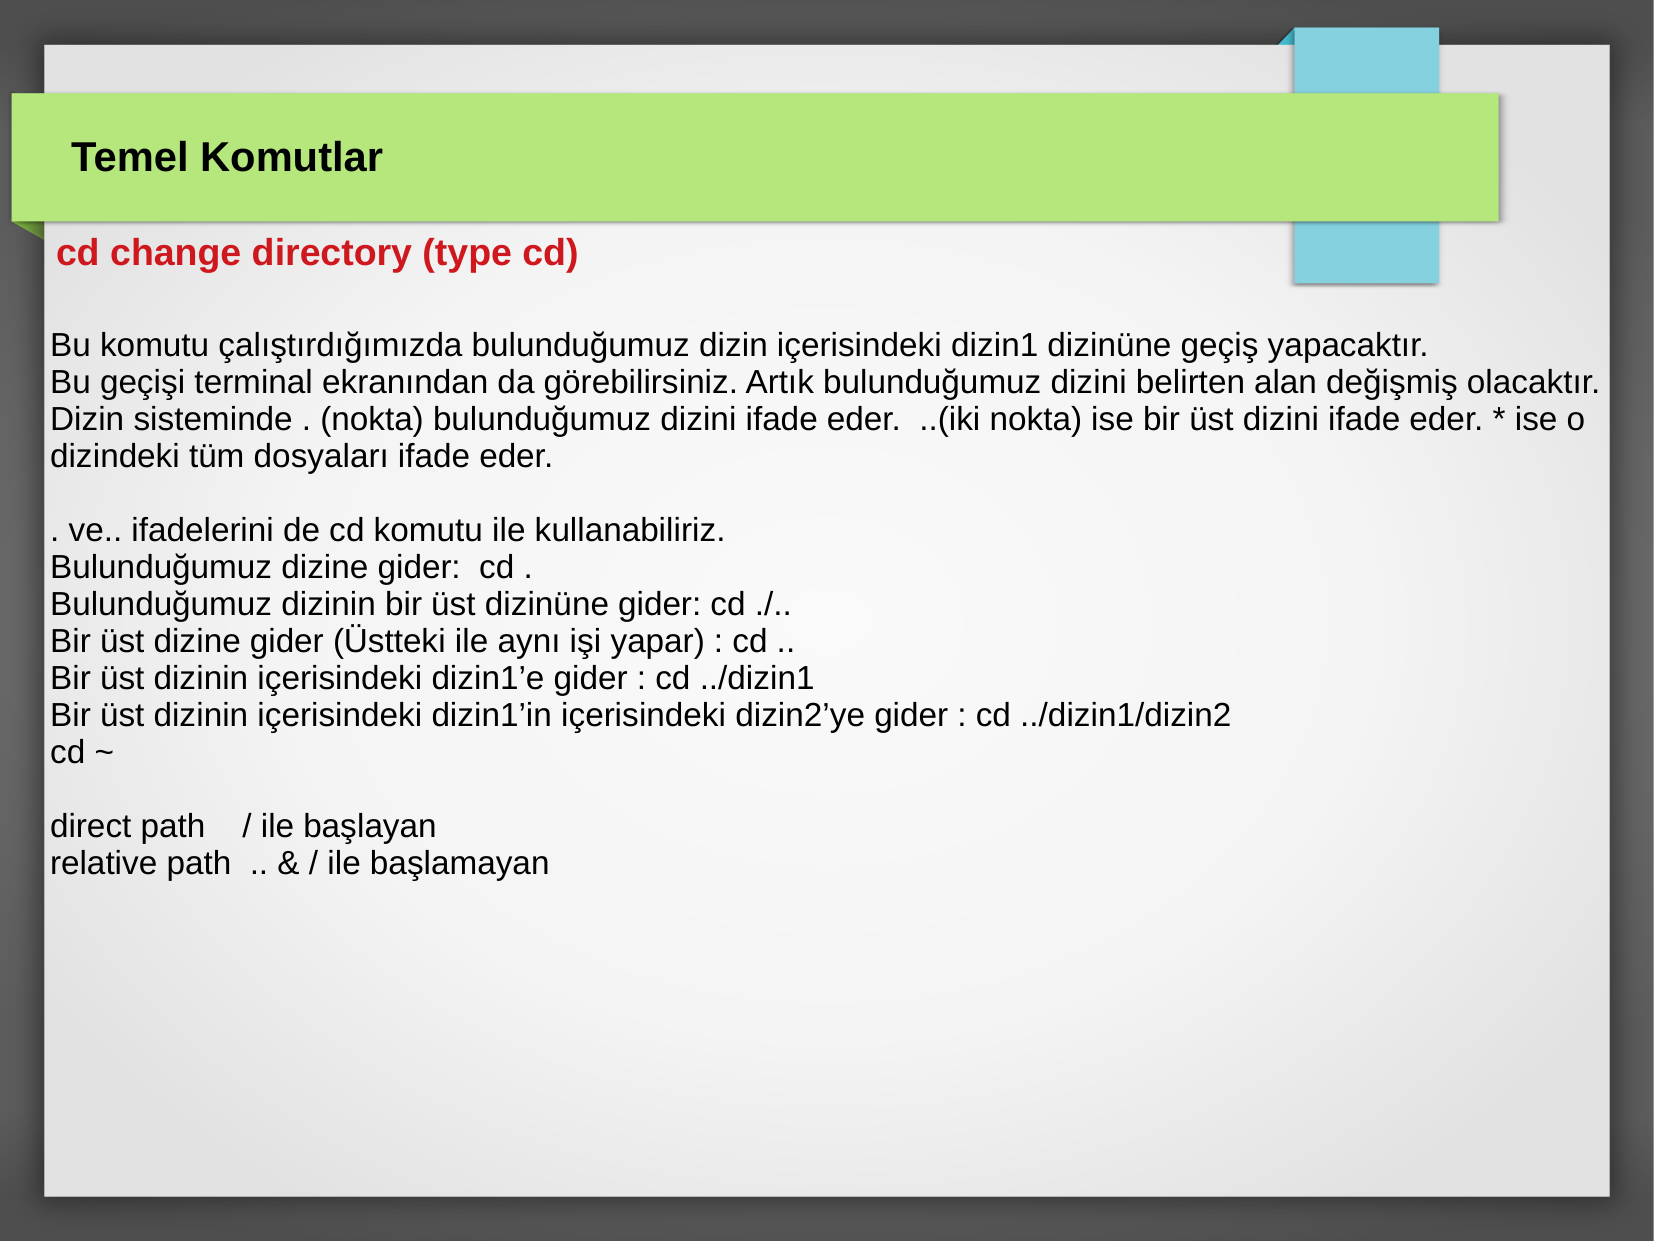

Temel Komutlar
cd change directory (type cd)
Bu komutu çalıştırdığımızda bulunduğumuz dizin içerisindeki dizin1 dizinüne geçiş yapacaktır.
Bu geçişi terminal ekranından da görebilirsiniz. Artık bulunduğumuz dizini belirten alan değişmiş olacaktır.
Dizin sisteminde . (nokta) bulunduğumuz dizini ifade eder. ..(iki nokta) ise bir üst dizini ifade eder. * ise o dizindeki tüm dosyaları ifade eder.
. ve.. ifadelerini de cd komutu ile kullanabiliriz.
Bulunduğumuz dizine gider: cd .
Bulunduğumuz dizinin bir üst dizinüne gider: cd ./..
Bir üst dizine gider (Üstteki ile aynı işi yapar) : cd ..
Bir üst dizinin içerisindeki dizin1’e gider : cd ../dizin1
Bir üst dizinin içerisindeki dizin1’in içerisindeki dizin2’ye gider : cd ../dizin1/dizin2
cd ~
direct path / ile başlayan
relative path .. & / ile başlamayan